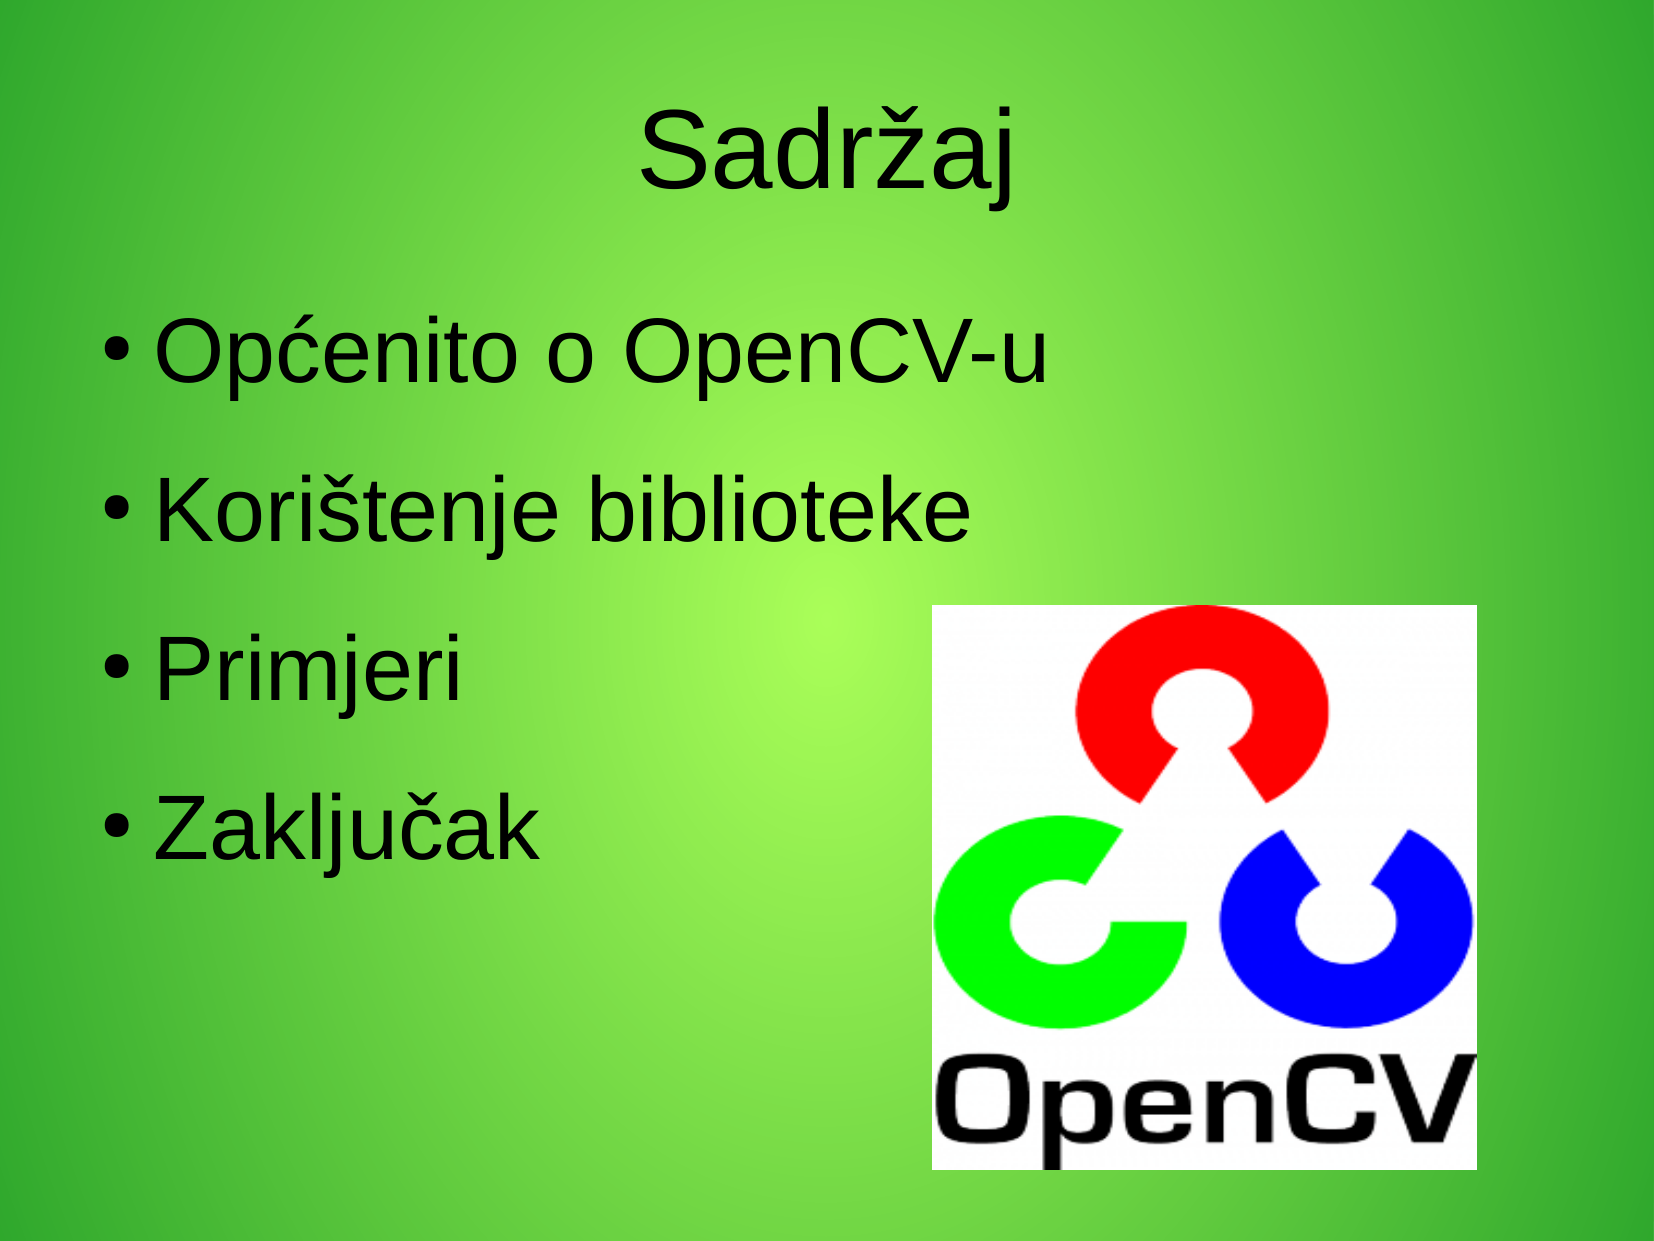

# Sadržaj
Općenito o OpenCV-u
Korištenje biblioteke
Primjeri
Zaključak